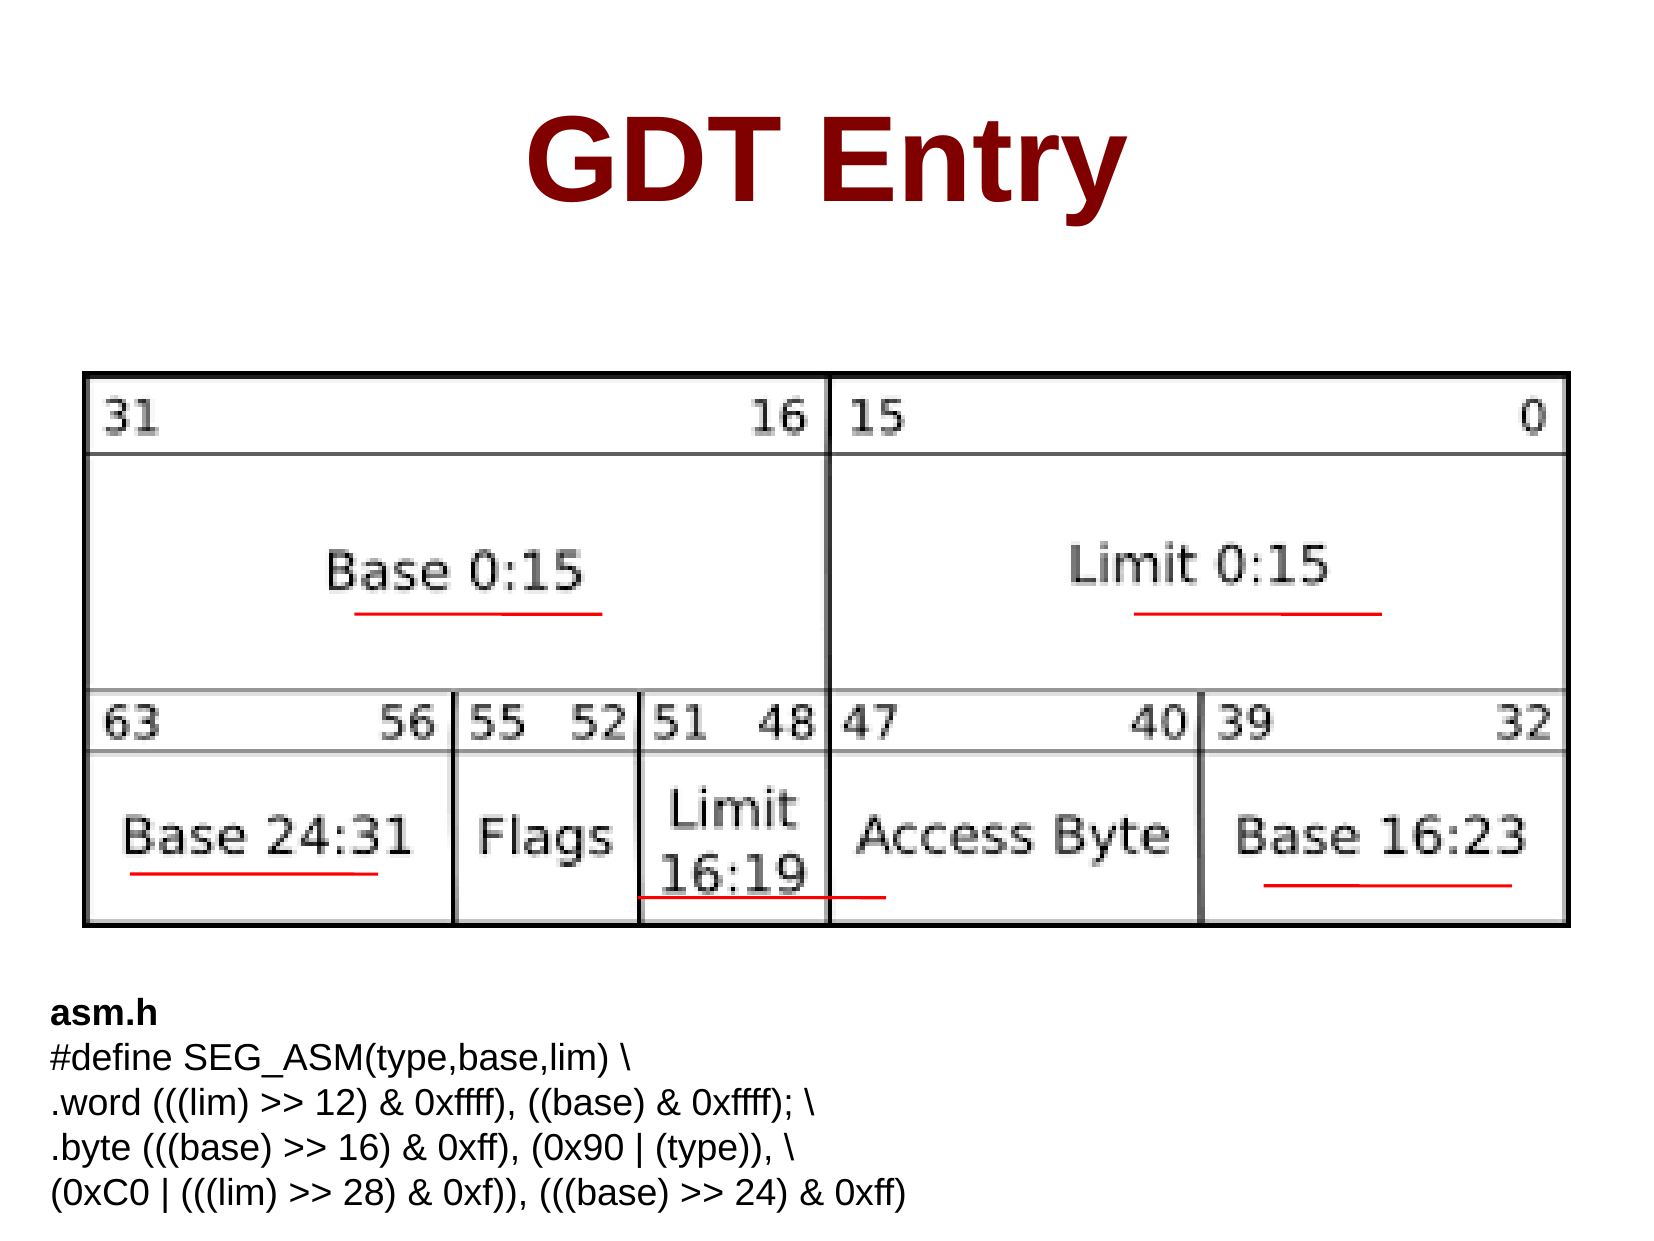

# GDT Entry
asm.h
#define SEG_ASM(type,base,lim) \
.word (((lim) >> 12) & 0xffff), ((base) & 0xffff); \
.byte (((base) >> 16) & 0xff), (0x90 | (type)), \
(0xC0 | (((lim) >> 28) & 0xf)), (((base) >> 24) & 0xff)